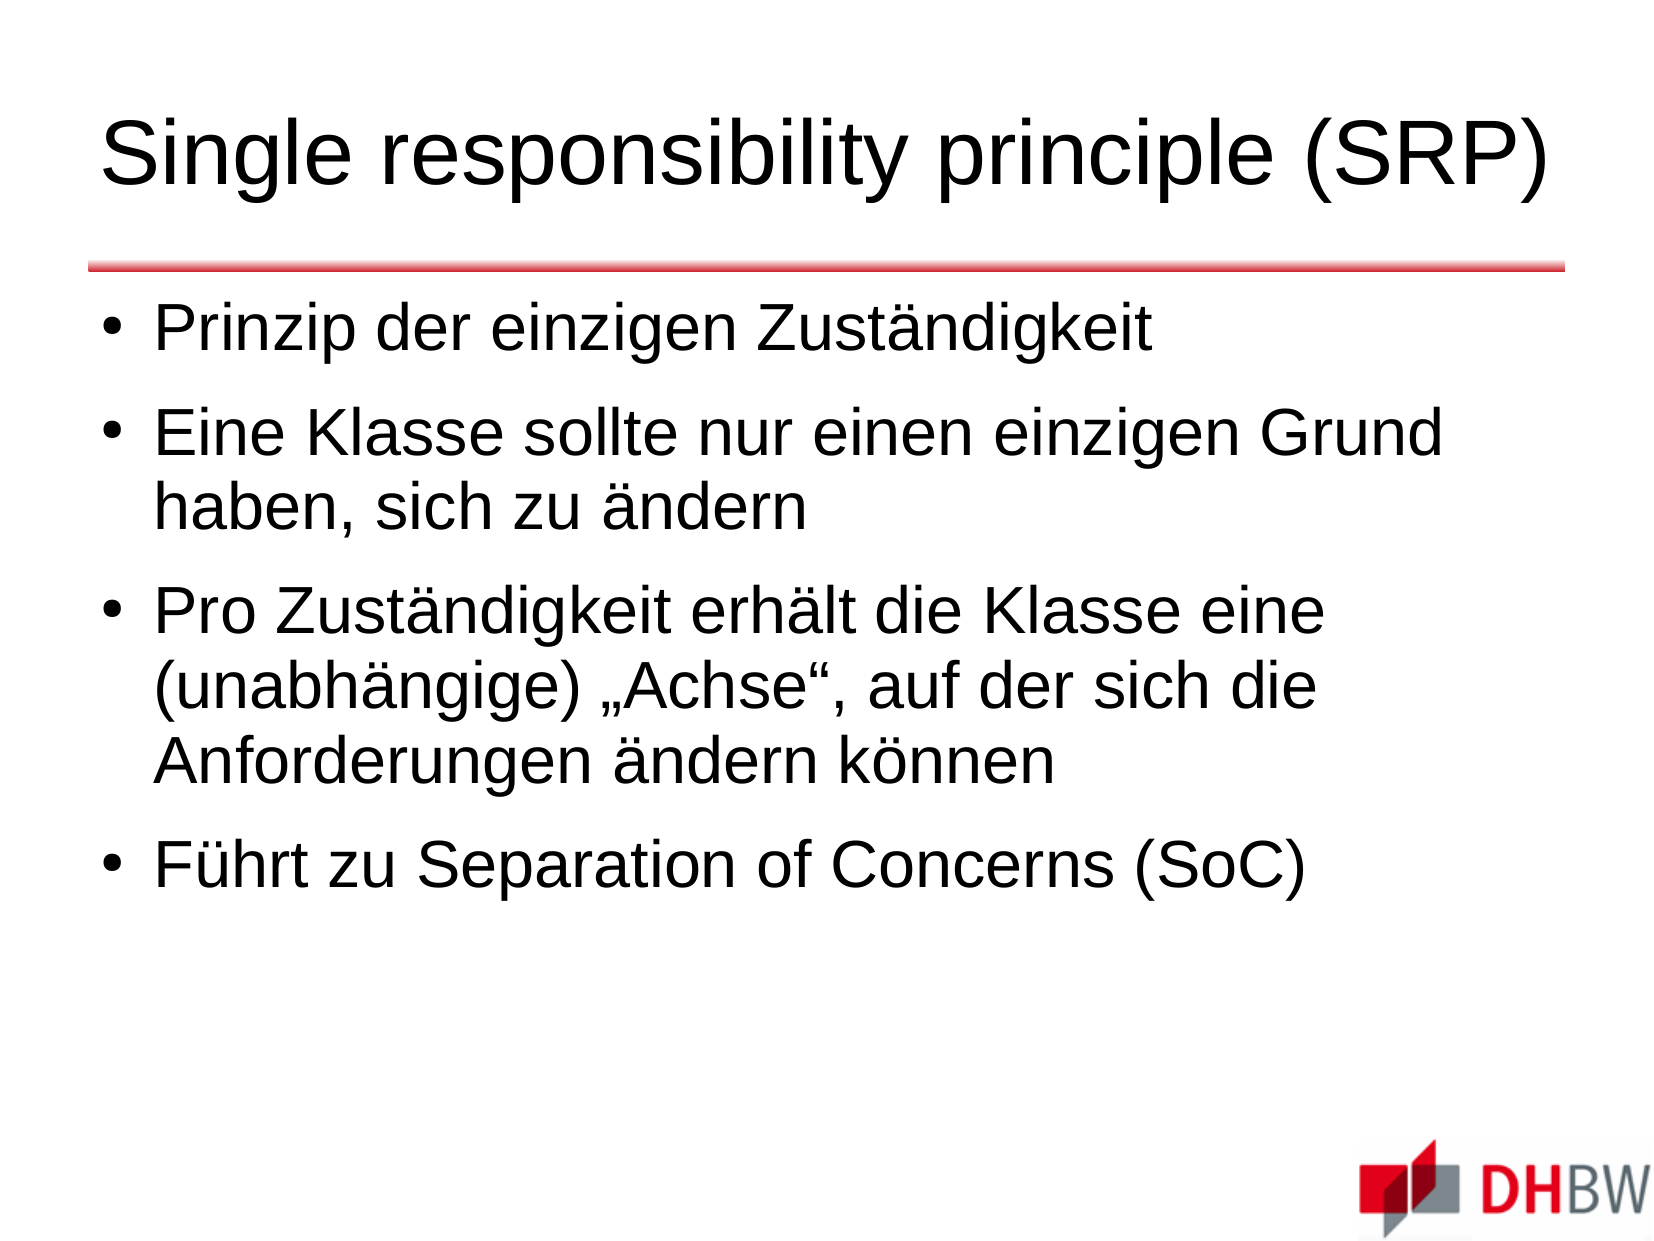

# Single responsibility principle (SRP)
Prinzip der einzigen Zuständigkeit
Eine Klasse sollte nur einen einzigen Grund haben, sich zu ändern
Pro Zuständigkeit erhält die Klasse eine (unabhängige) „Achse“, auf der sich die Anforderungen ändern können
Führt zu Separation of Concerns (SoC)